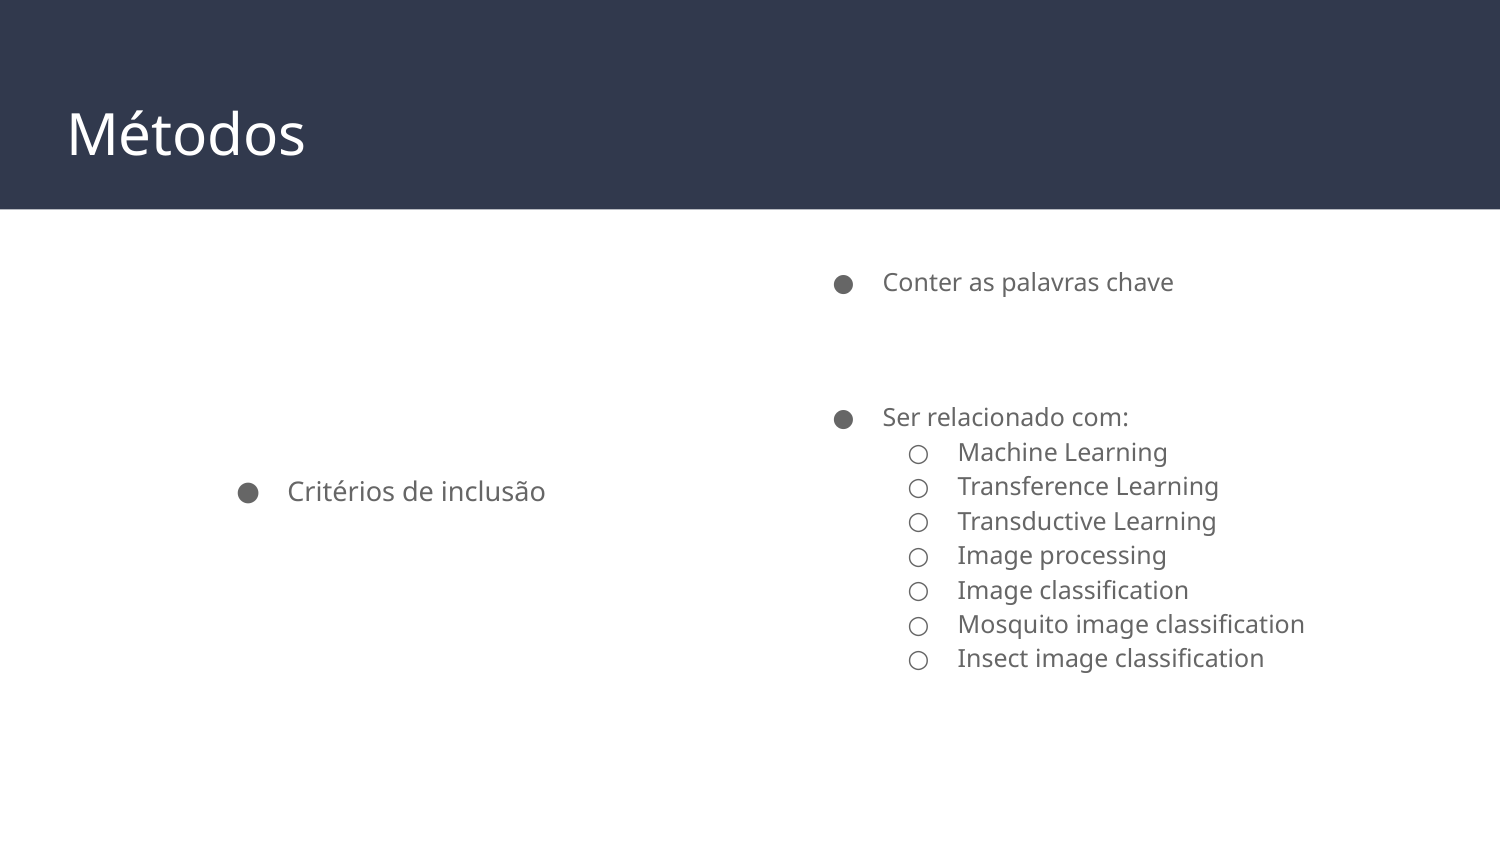

# Métodos
Critérios de inclusão
Conter as palavras chave
Ser relacionado com:
Machine Learning
Transference Learning
Transductive Learning
Image processing
Image classification
Mosquito image classification
Insect image classification